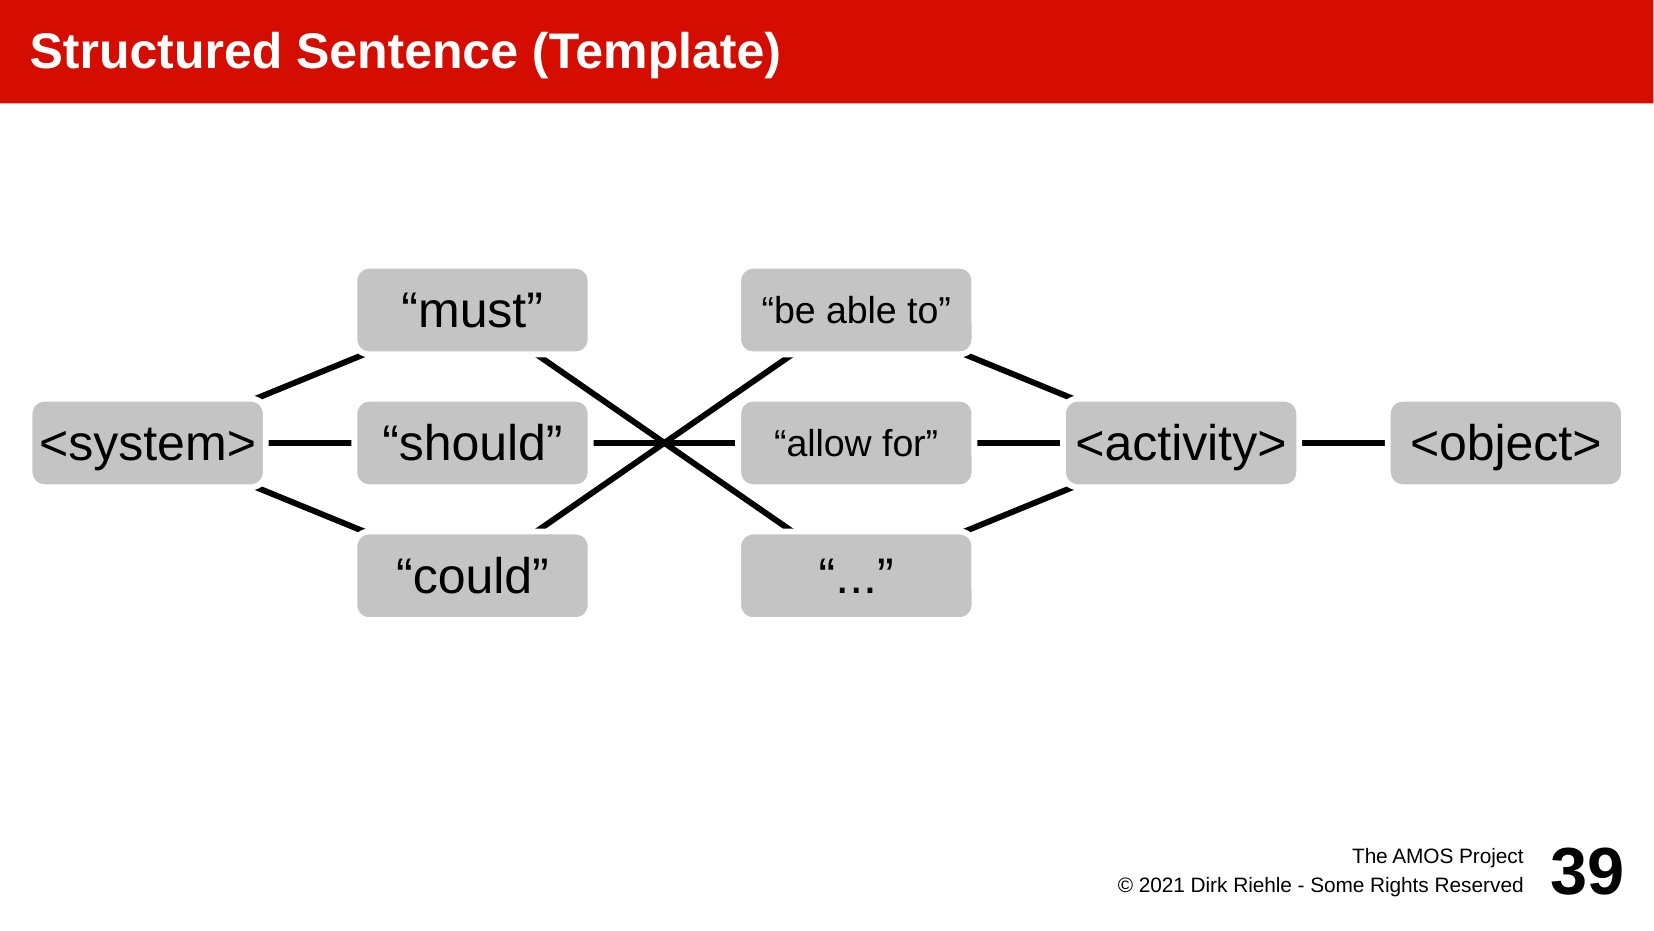

# Structured Sentence (Template)
“must”
“be able to”
<system>
“should”
“allow for”
<activity>
<object>
“could”
“...”
The AMOS Project
39
© 2021 Dirk Riehle - Some Rights Reserved